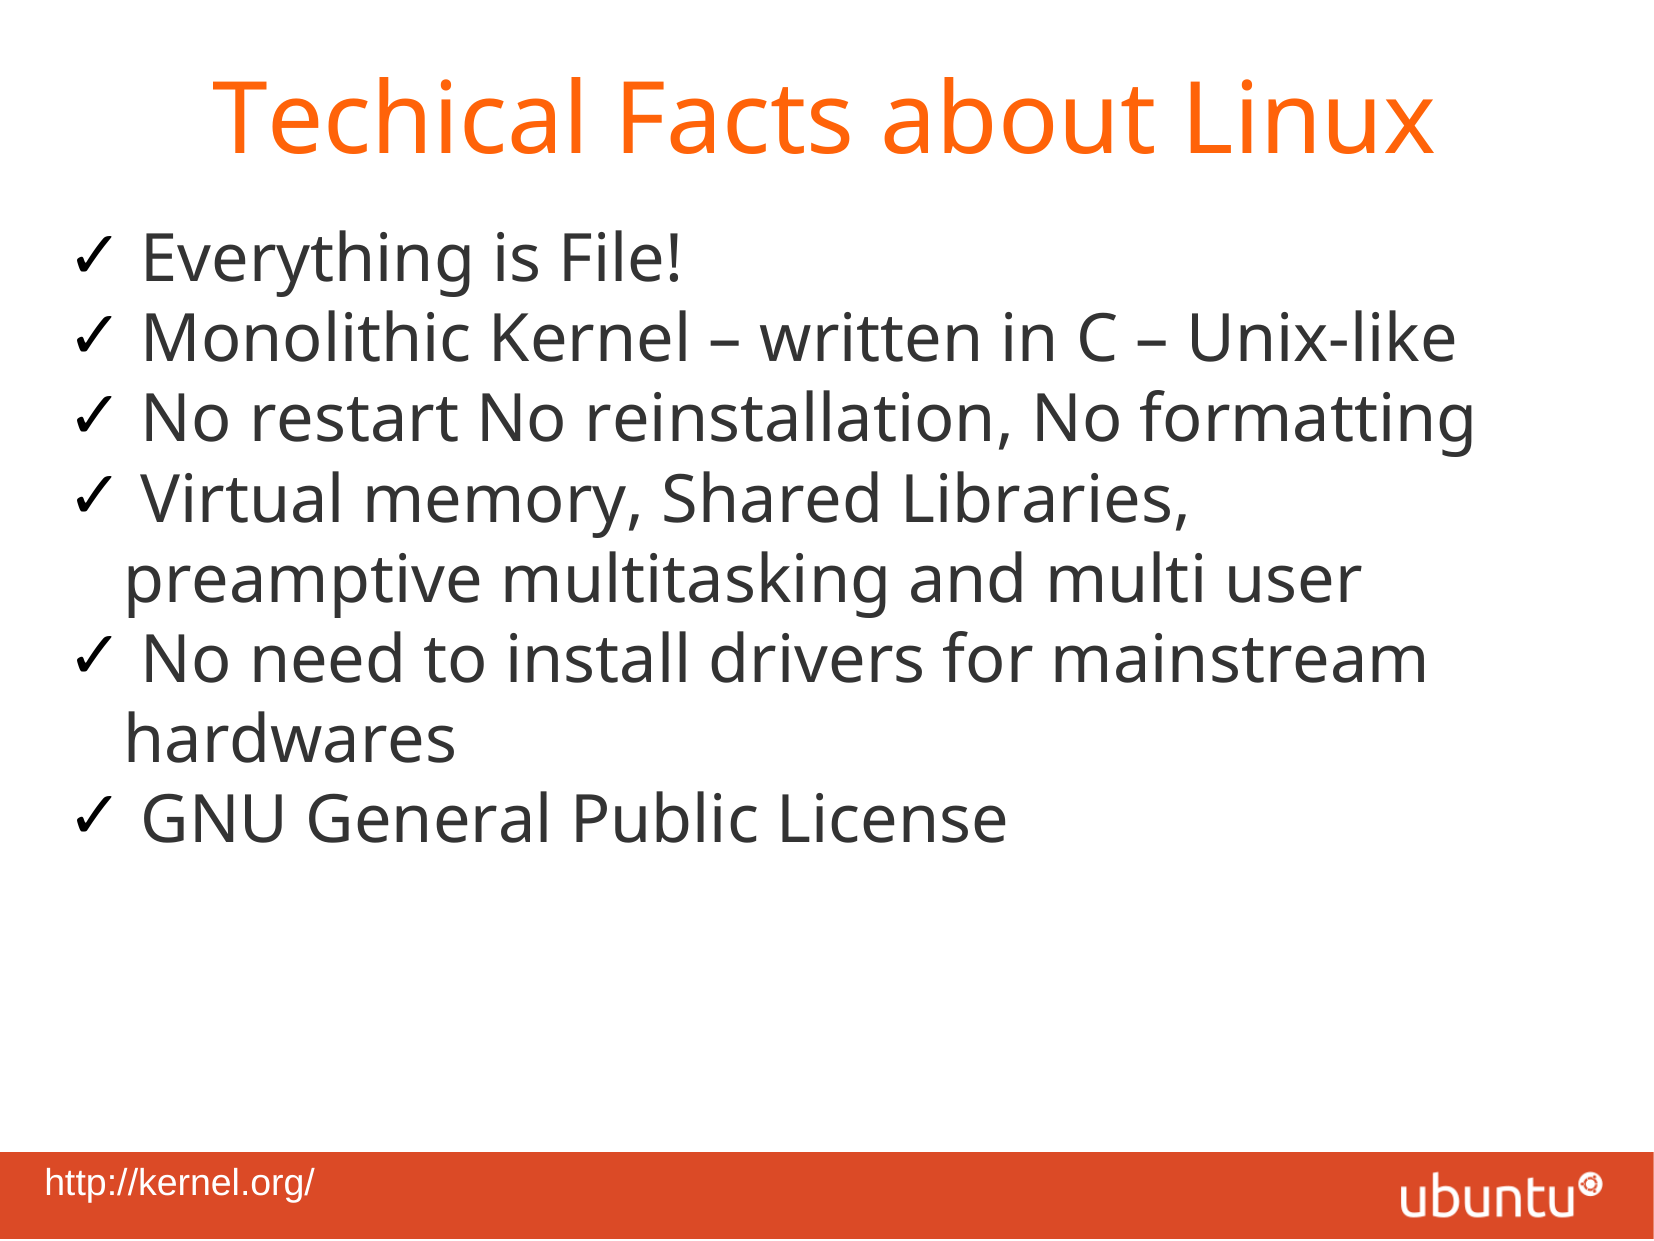

# Techical Facts about Linux
 Everything is File!
 Monolithic Kernel – written in C – Unix-like
 No restart No reinstallation, No formatting
 Virtual memory, Shared Libraries, preamptive multitasking and multi user
 No need to install drivers for mainstream hardwares
 GNU General Public License
http://kernel.org/